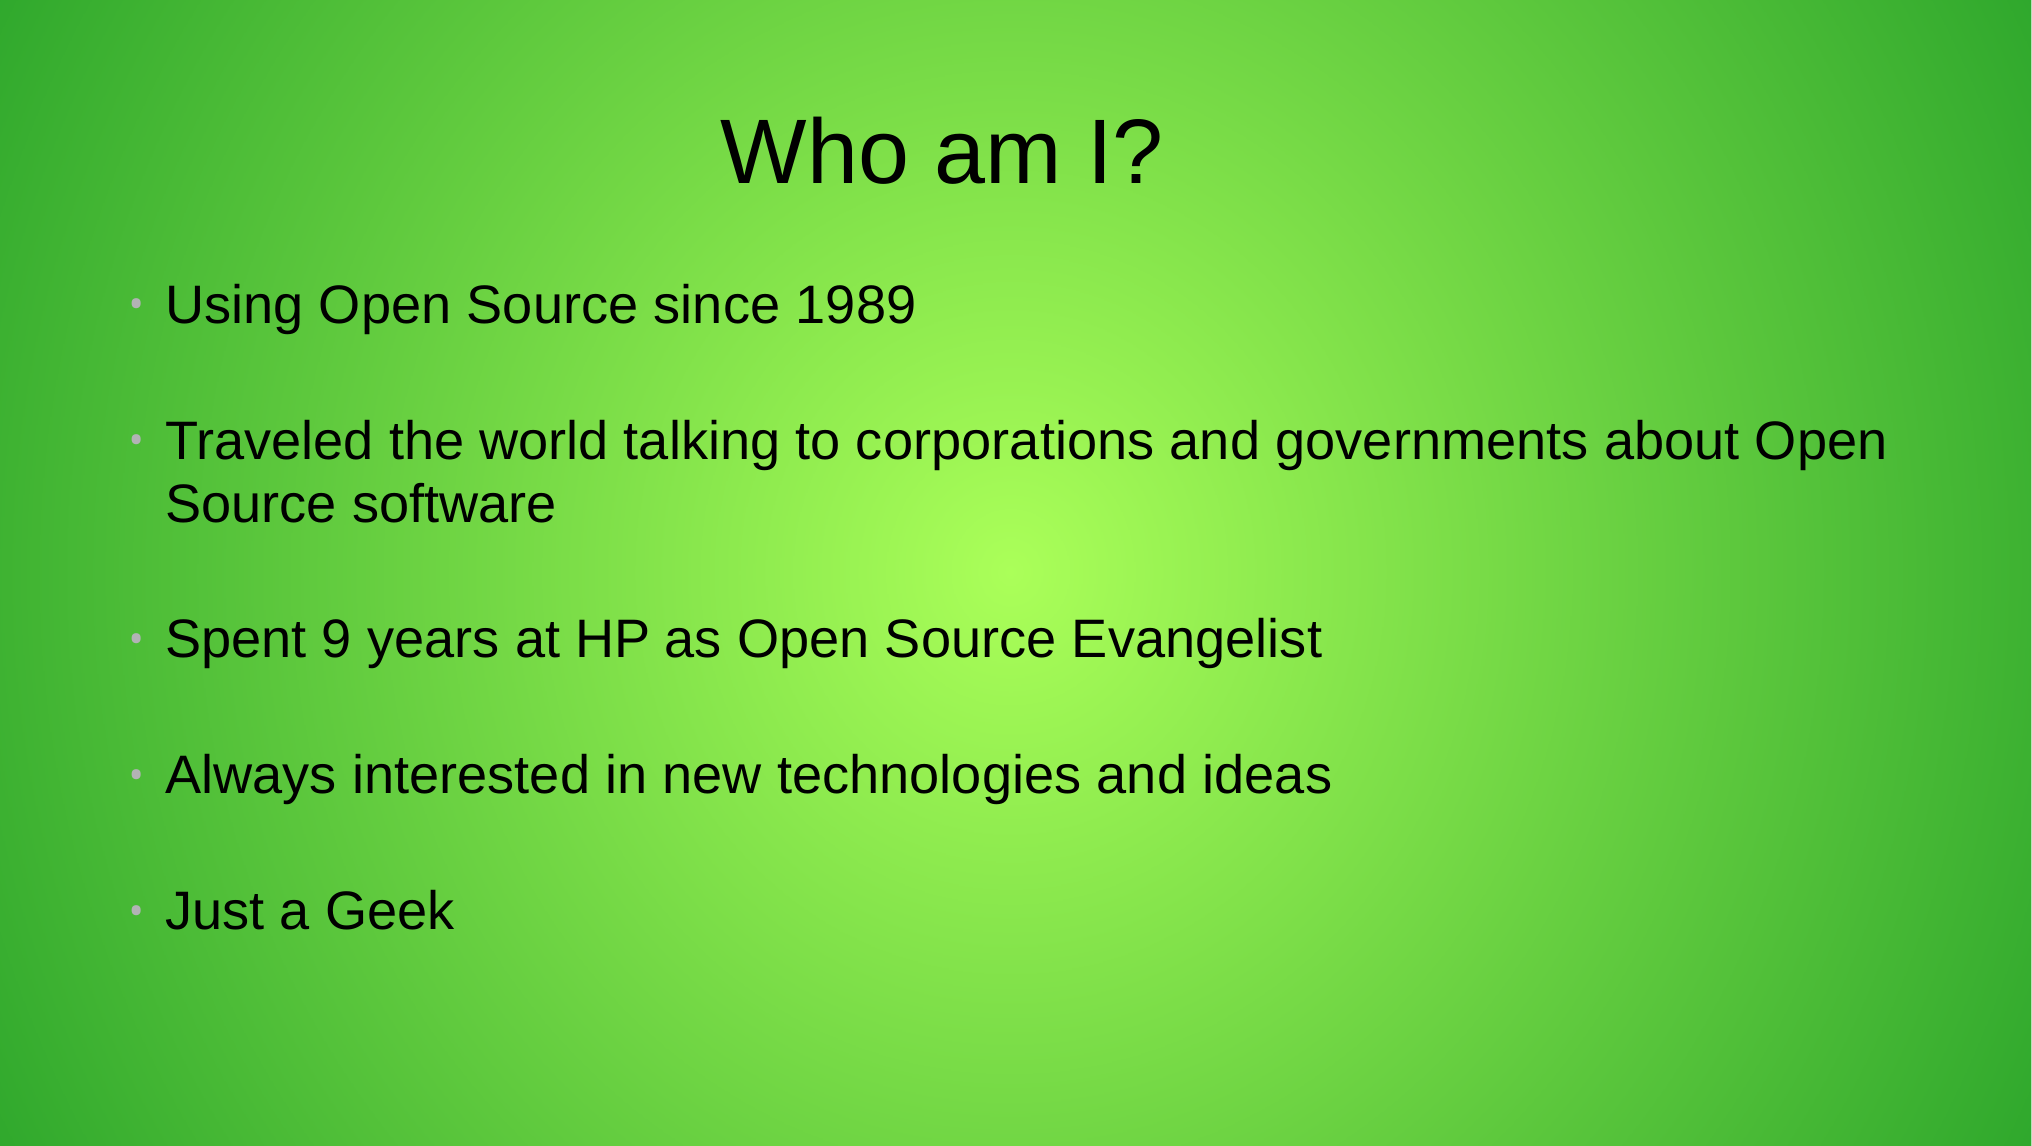

# Who am I?
Using Open Source since 1989
Traveled the world talking to corporations and governments about Open Source software
Spent 9 years at HP as Open Source Evangelist
Always interested in new technologies and ideas
Just a Geek